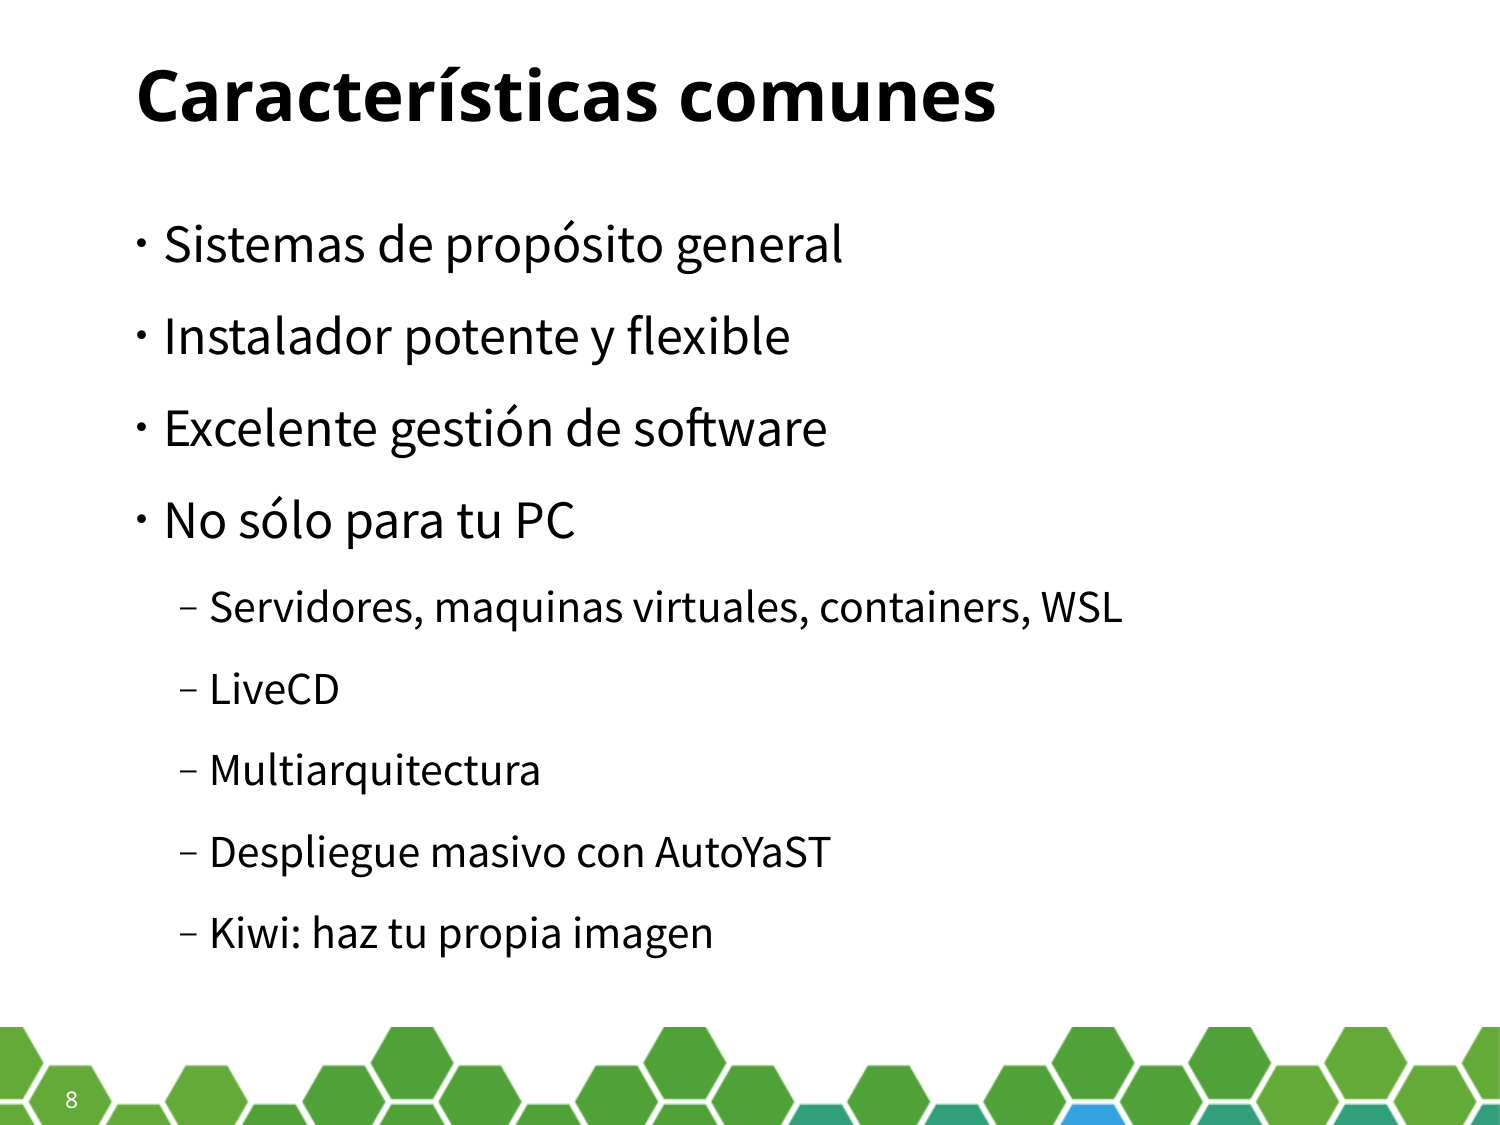

# Características comunes
Sistemas de propósito general
Instalador potente y flexible
Excelente gestión de software
No sólo para tu PC
Servidores, maquinas virtuales, containers, WSL
LiveCD
Multiarquitectura
Despliegue masivo con AutoYaST
Kiwi: haz tu propia imagen